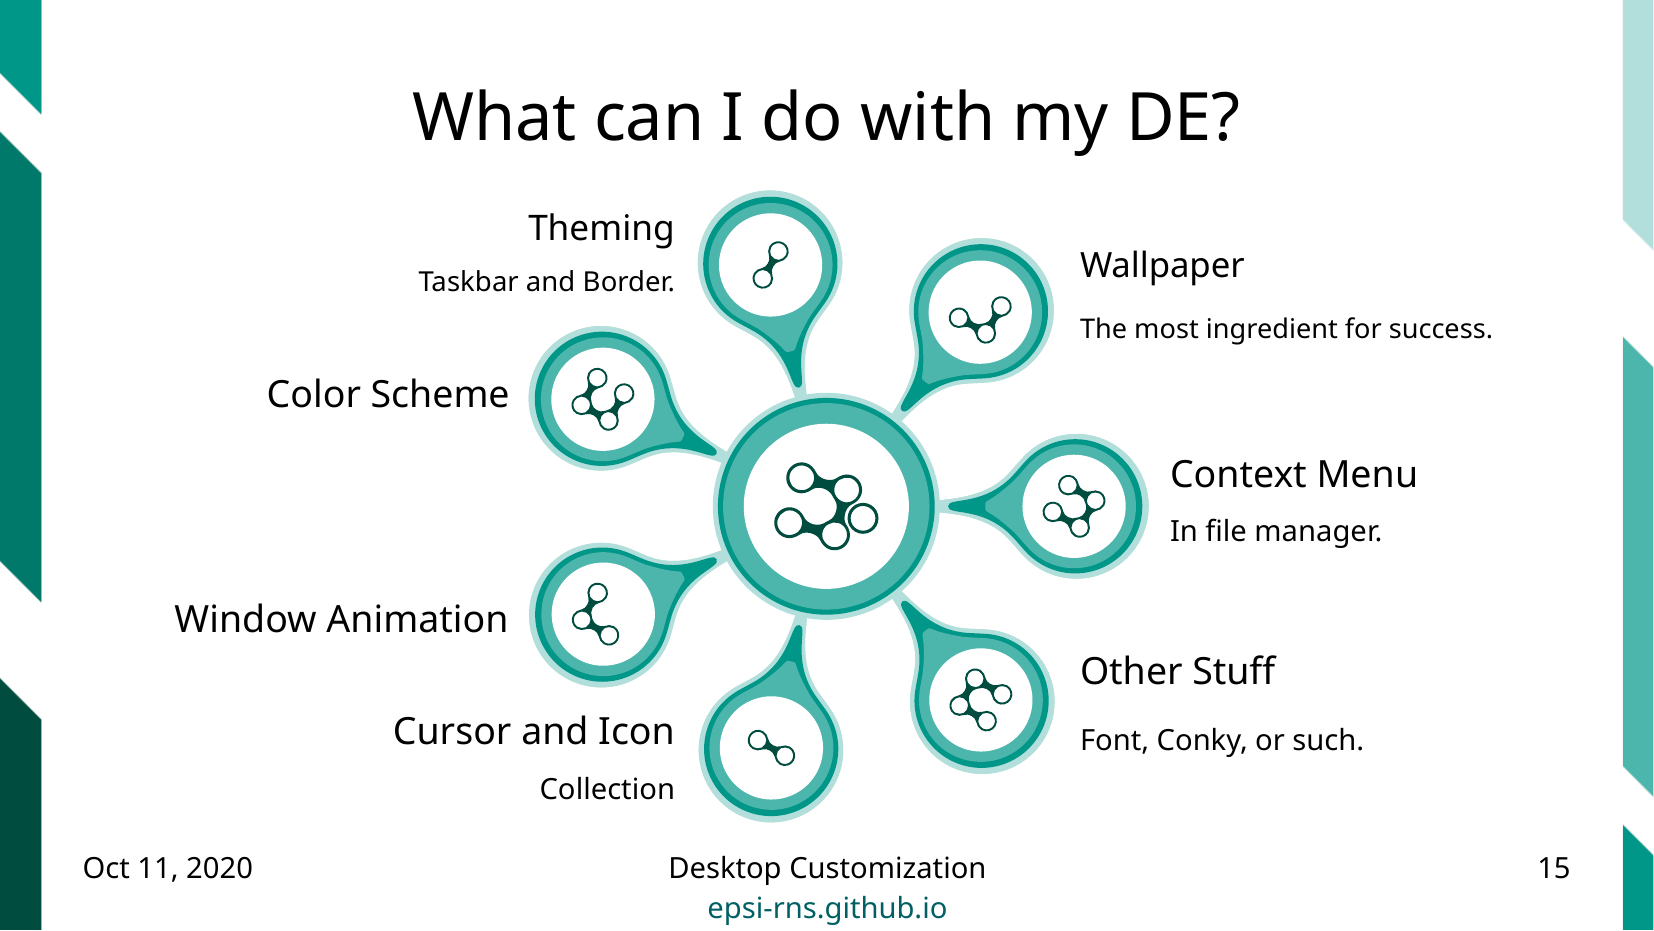

# What can I do with my DE?
Theming
Taskbar and Border.
Wallpaper
The most ingredient for success.
Color Scheme
Context Menu
In file manager.
Window Animation
Other Stuff
Font, Conky, or such.
Cursor and Icon
Collection
Oct 11, 2020
Desktop Customization
15